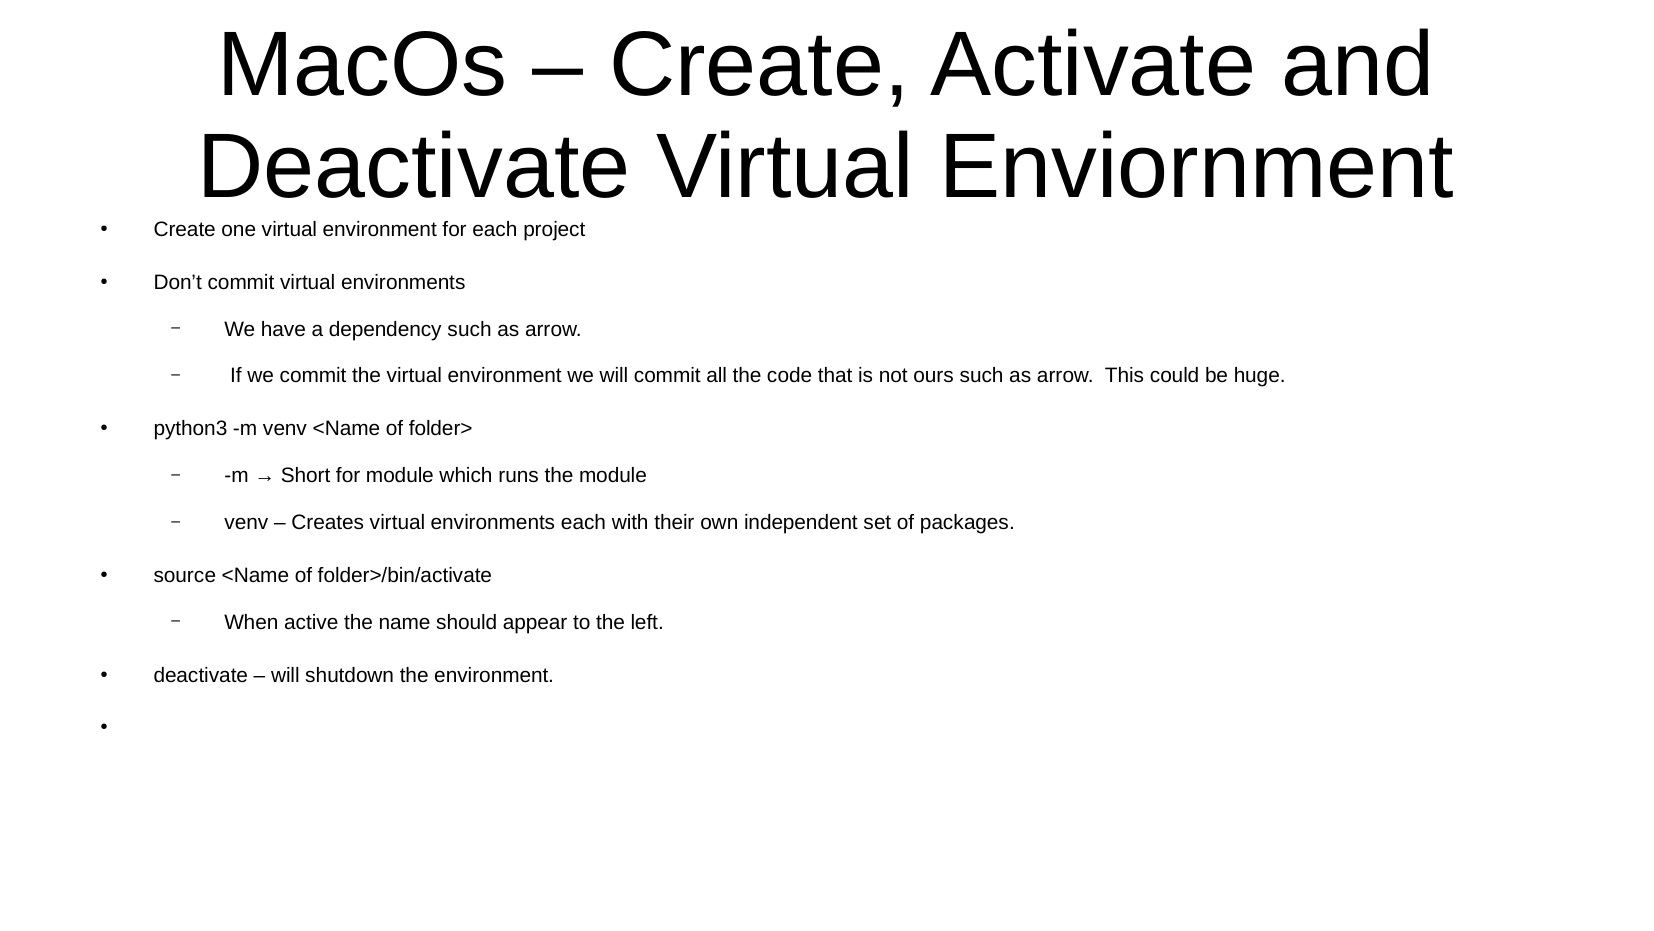

# MacOs – Create, Activate and Deactivate Virtual Enviornment
Create one virtual environment for each project
Don’t commit virtual environments
We have a dependency such as arrow.
 If we commit the virtual environment we will commit all the code that is not ours such as arrow. This could be huge.
python3 -m venv <Name of folder>
-m → Short for module which runs the module
venv – Creates virtual environments each with their own independent set of packages.
source <Name of folder>/bin/activate
When active the name should appear to the left.
deactivate – will shutdown the environment.